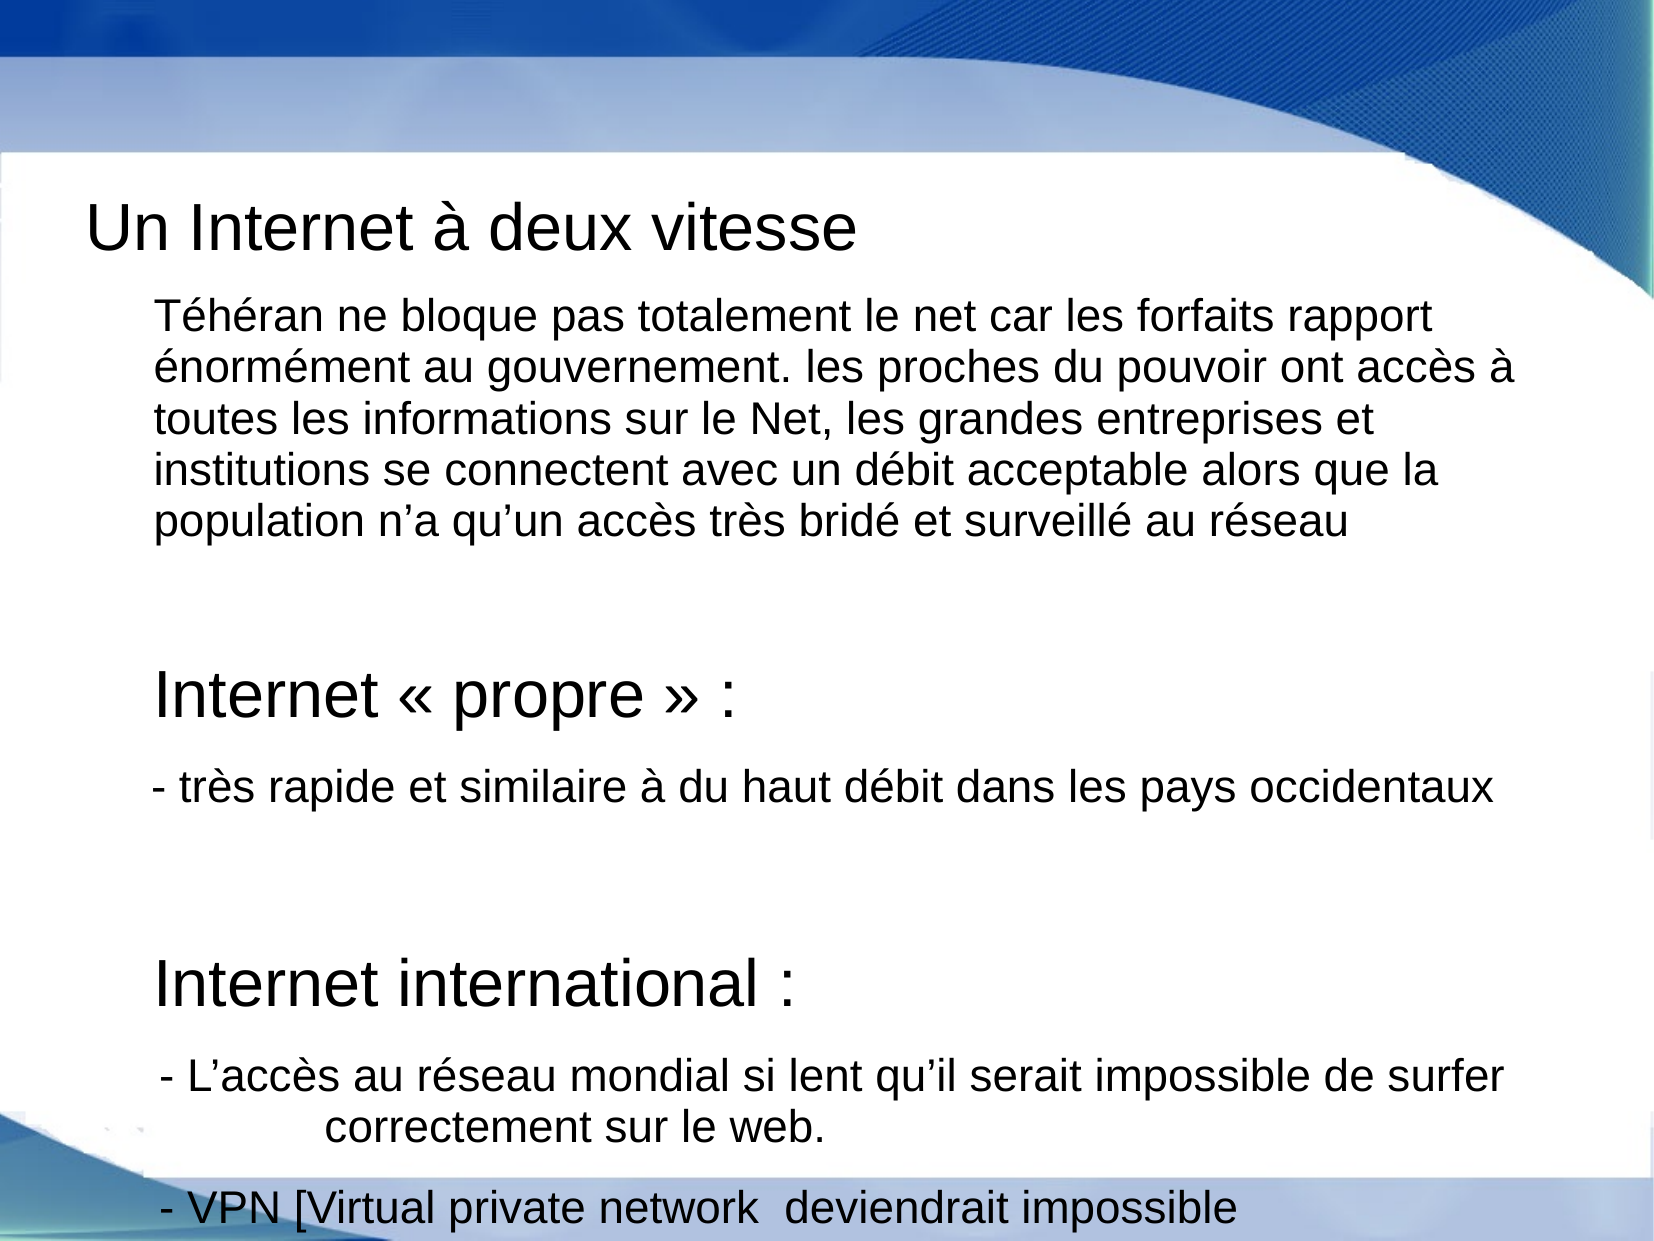

# Un Internet à deux vitesse
Téhéran ne bloque pas totalement le net car les forfaits rapport énormément au gouvernement. les proches du pouvoir ont accès à toutes les informations sur le Net, les grandes entreprises et institutions se connectent avec un débit acceptable alors que la population n’a qu’un accès très bridé et surveillé au réseau
Internet « propre » :
 - très rapide et similaire à du haut débit dans les pays occidentaux
Internet international :
 - L’accès au réseau mondial si lent qu’il serait impossible de surfer correctement sur le web.
 - VPN [Virtual private network deviendrait impossible